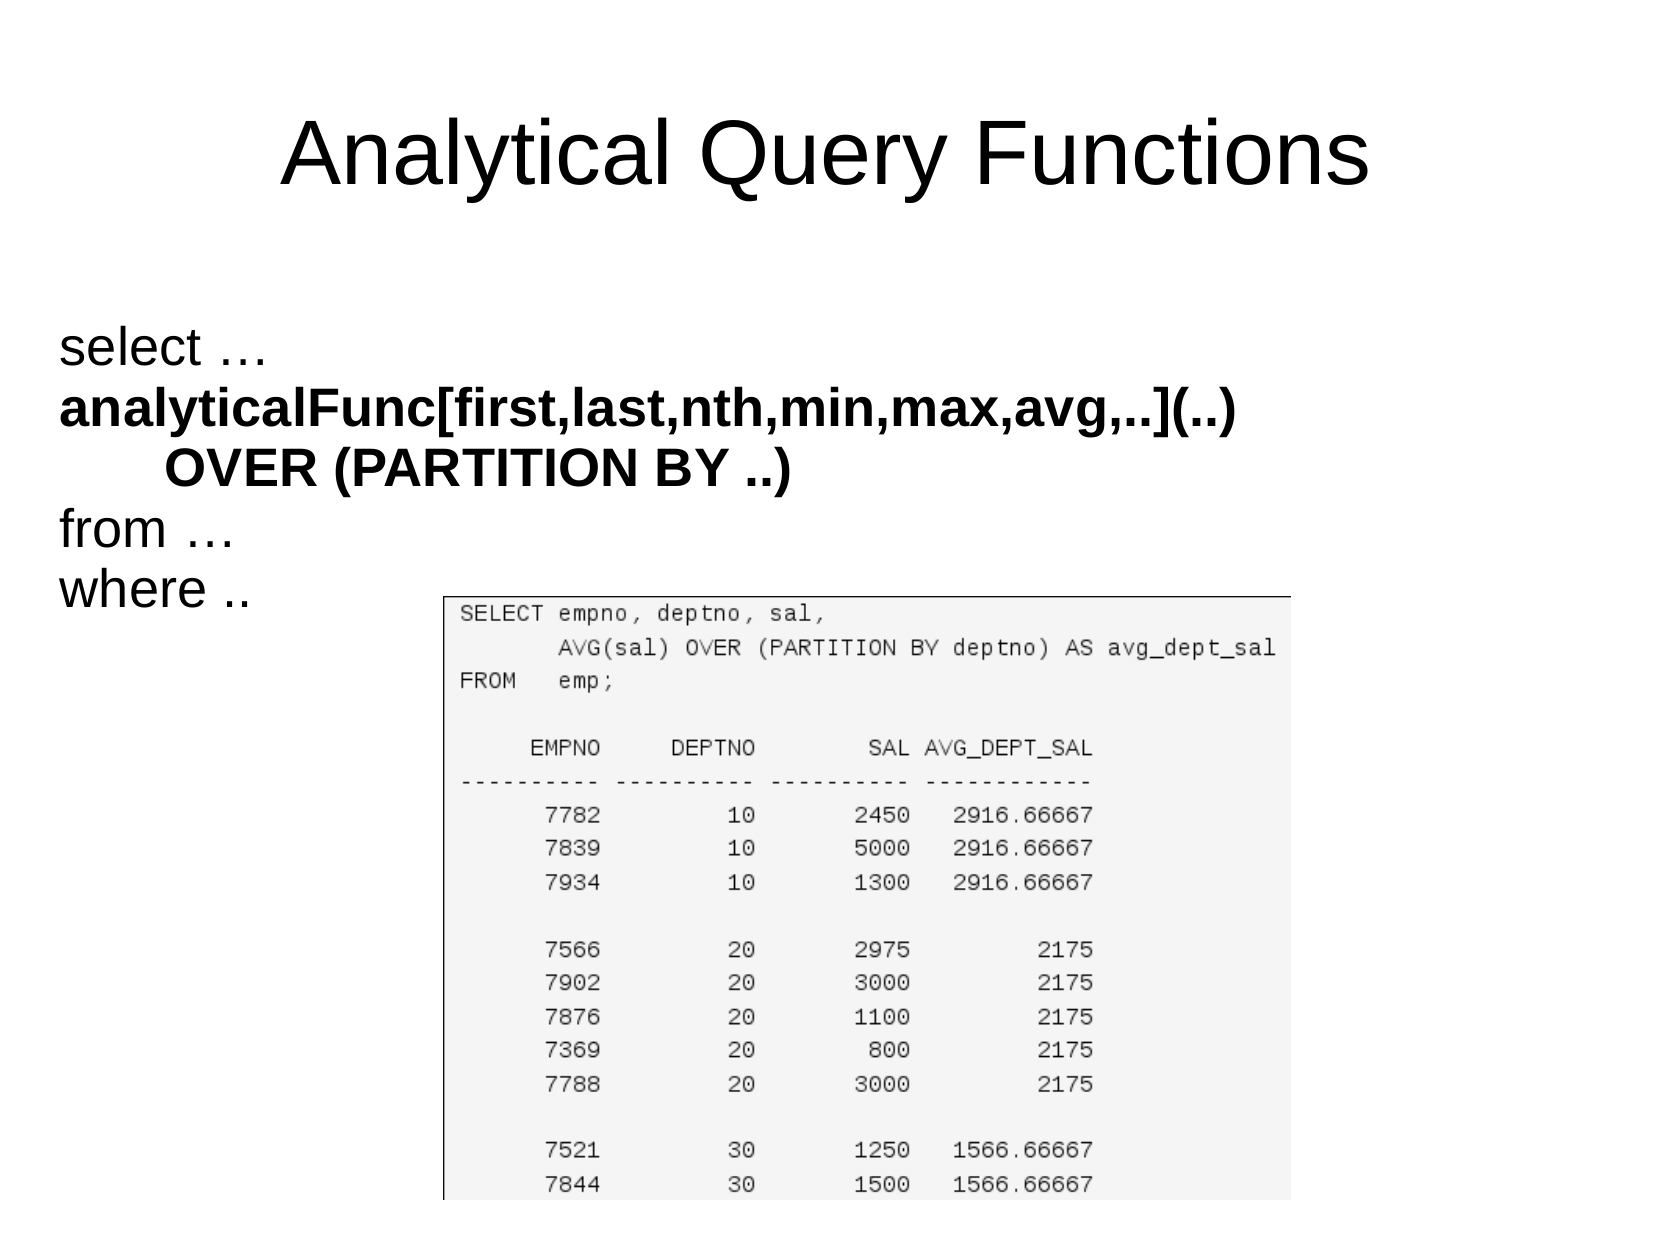

# Analytical Query Functions
select …
analyticalFunc[first,last,nth,min,max,avg,..](..)
 OVER (PARTITION BY ..)
from …
where ..